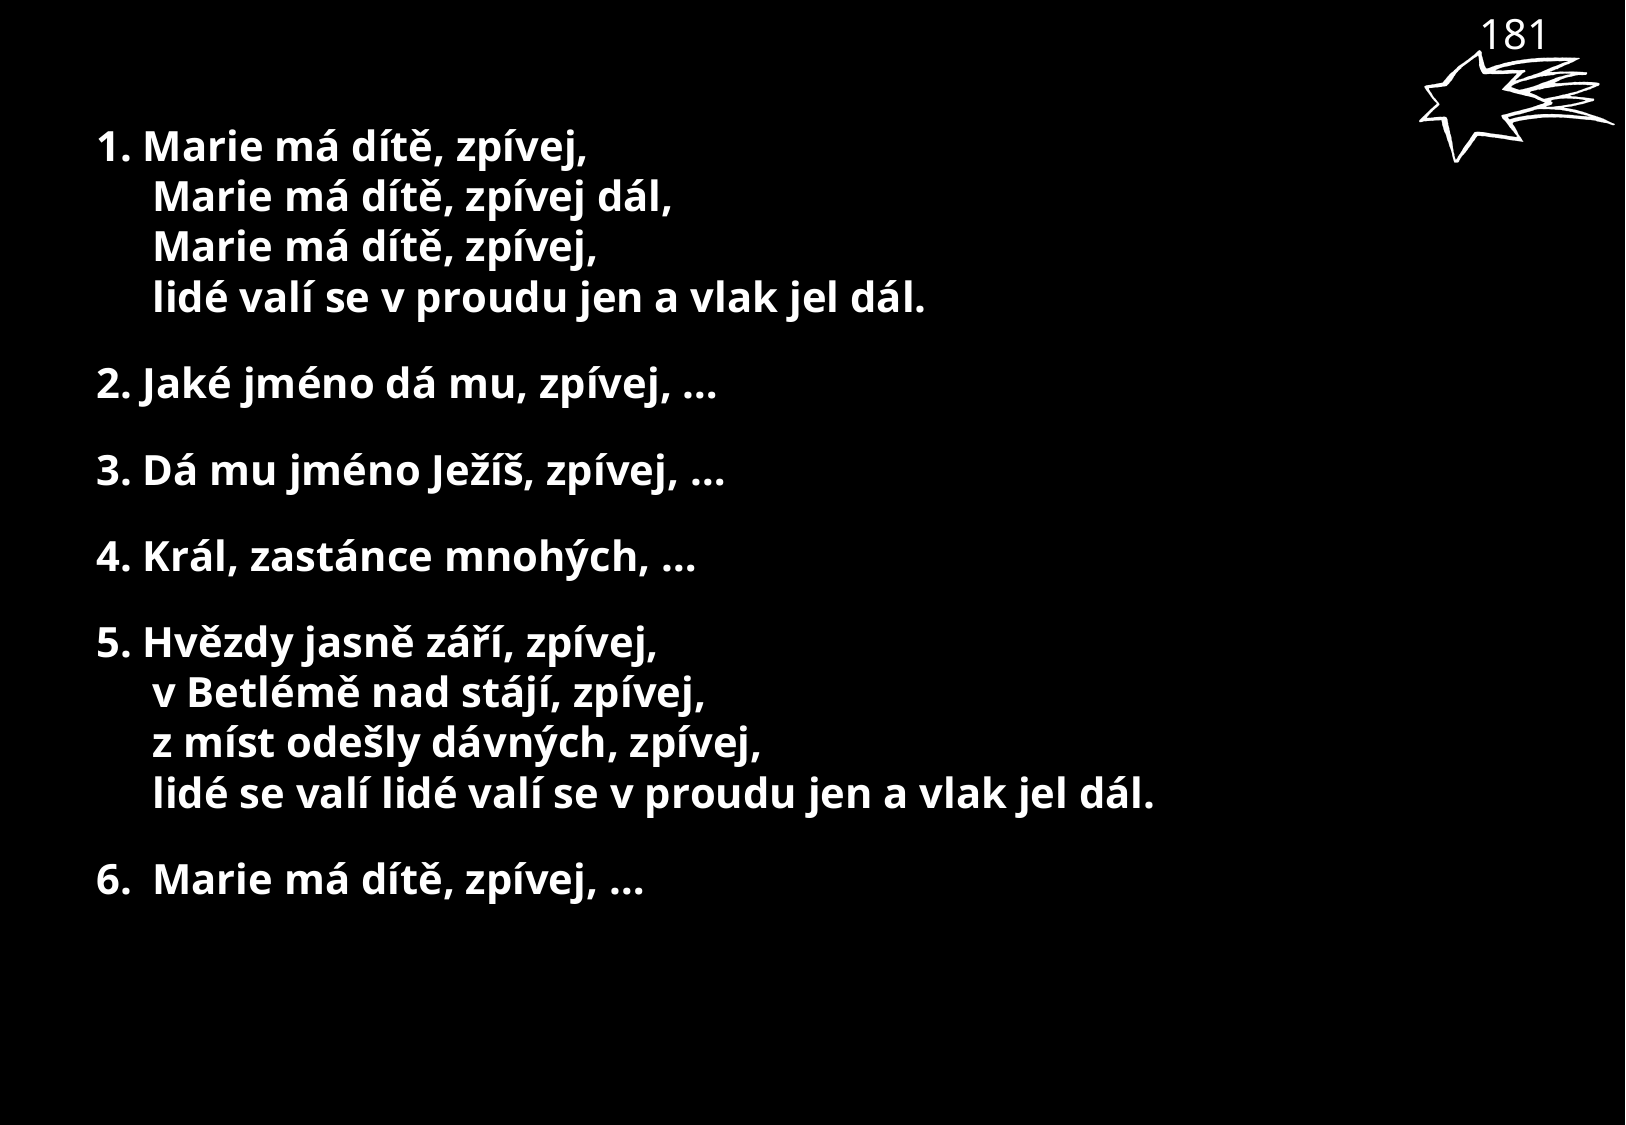

181
# 1. Marie má dítě, zpívej, Marie má dítě, zpívej dál, Marie má dítě, zpívej, lidé valí se v proudu jen a vlak jel dál.
2. Jaké jméno dá mu, zpívej, …
3. Dá mu jméno Ježíš, zpívej, …
4. Král, zastánce mnohých, …
5. Hvězdy jasně září, zpívej,
v Betlémě nad stájí, zpívej,
z míst odešly dávných, zpívej,
lidé se valí lidé valí se v proudu jen a vlak jel dál.
6. 	Marie má dítě, zpívej, …